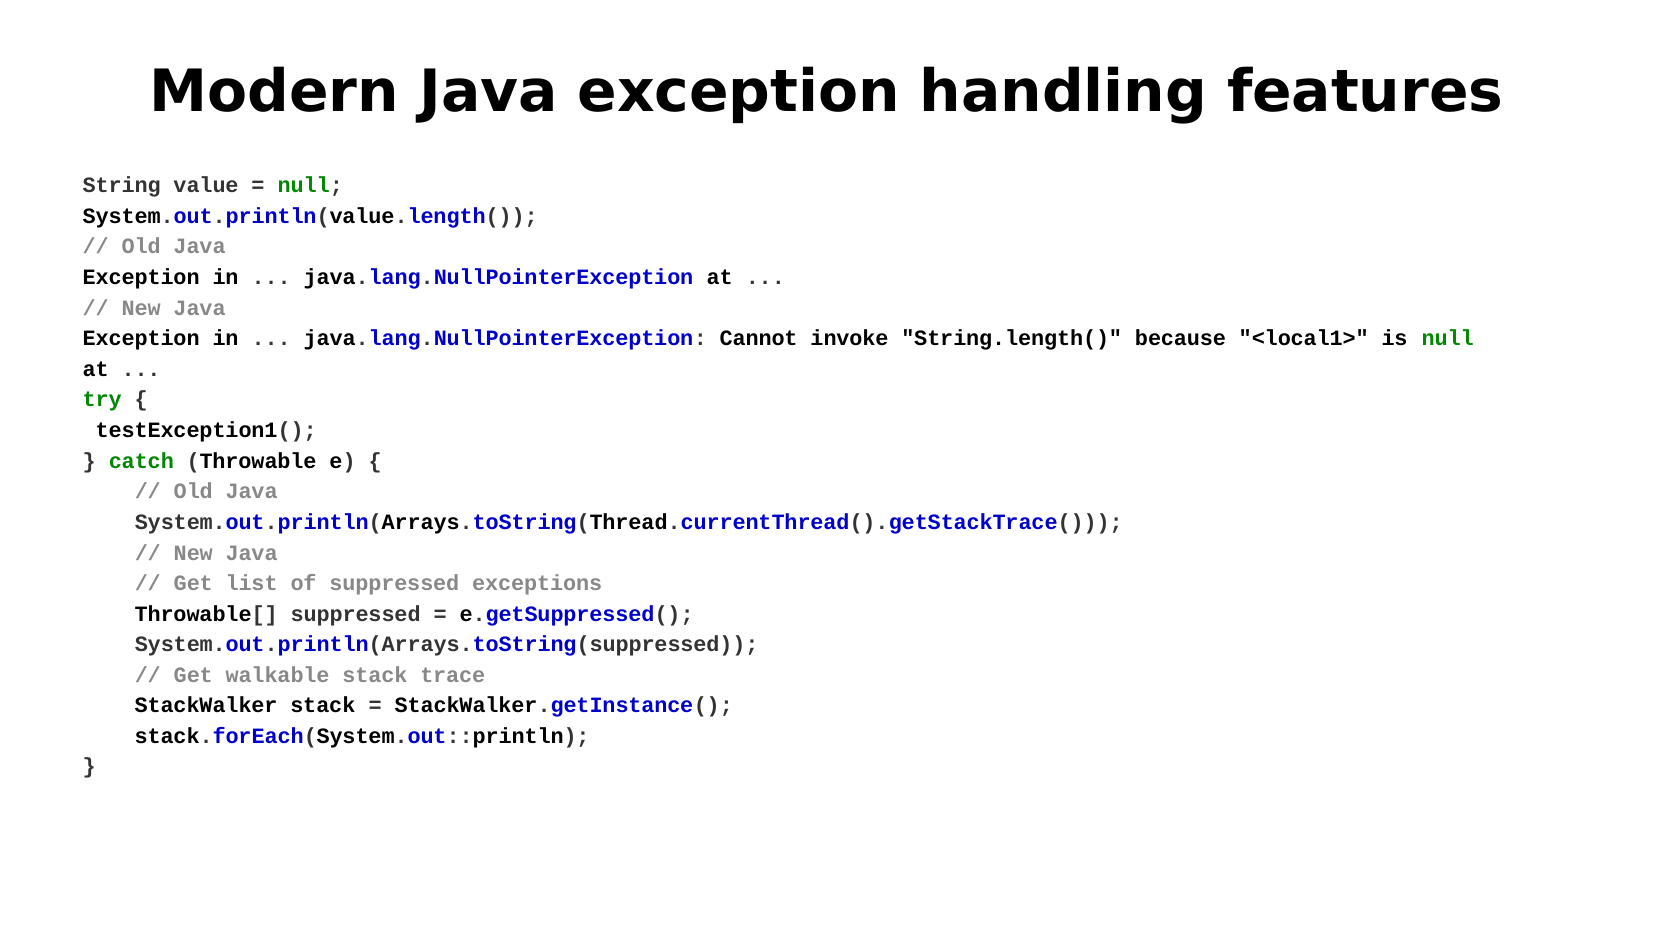

# Modern Java exception handling features
String value = null;
System.out.println(value.length());
// Old Java
Exception in ... java.lang.NullPointerException at ...
// New Java
Exception in ... java.lang.NullPointerException: Cannot invoke "String.length()" because "<local1>" is null at ...
try {
 testException1();
} catch (Throwable e) {
 // Old Java
 System.out.println(Arrays.toString(Thread.currentThread().getStackTrace()));
 // New Java
 // Get list of suppressed exceptions
 Throwable[] suppressed = e.getSuppressed();
 System.out.println(Arrays.toString(suppressed));
 // Get walkable stack trace
 StackWalker stack = StackWalker.getInstance();
 stack.forEach(System.out::println);
}